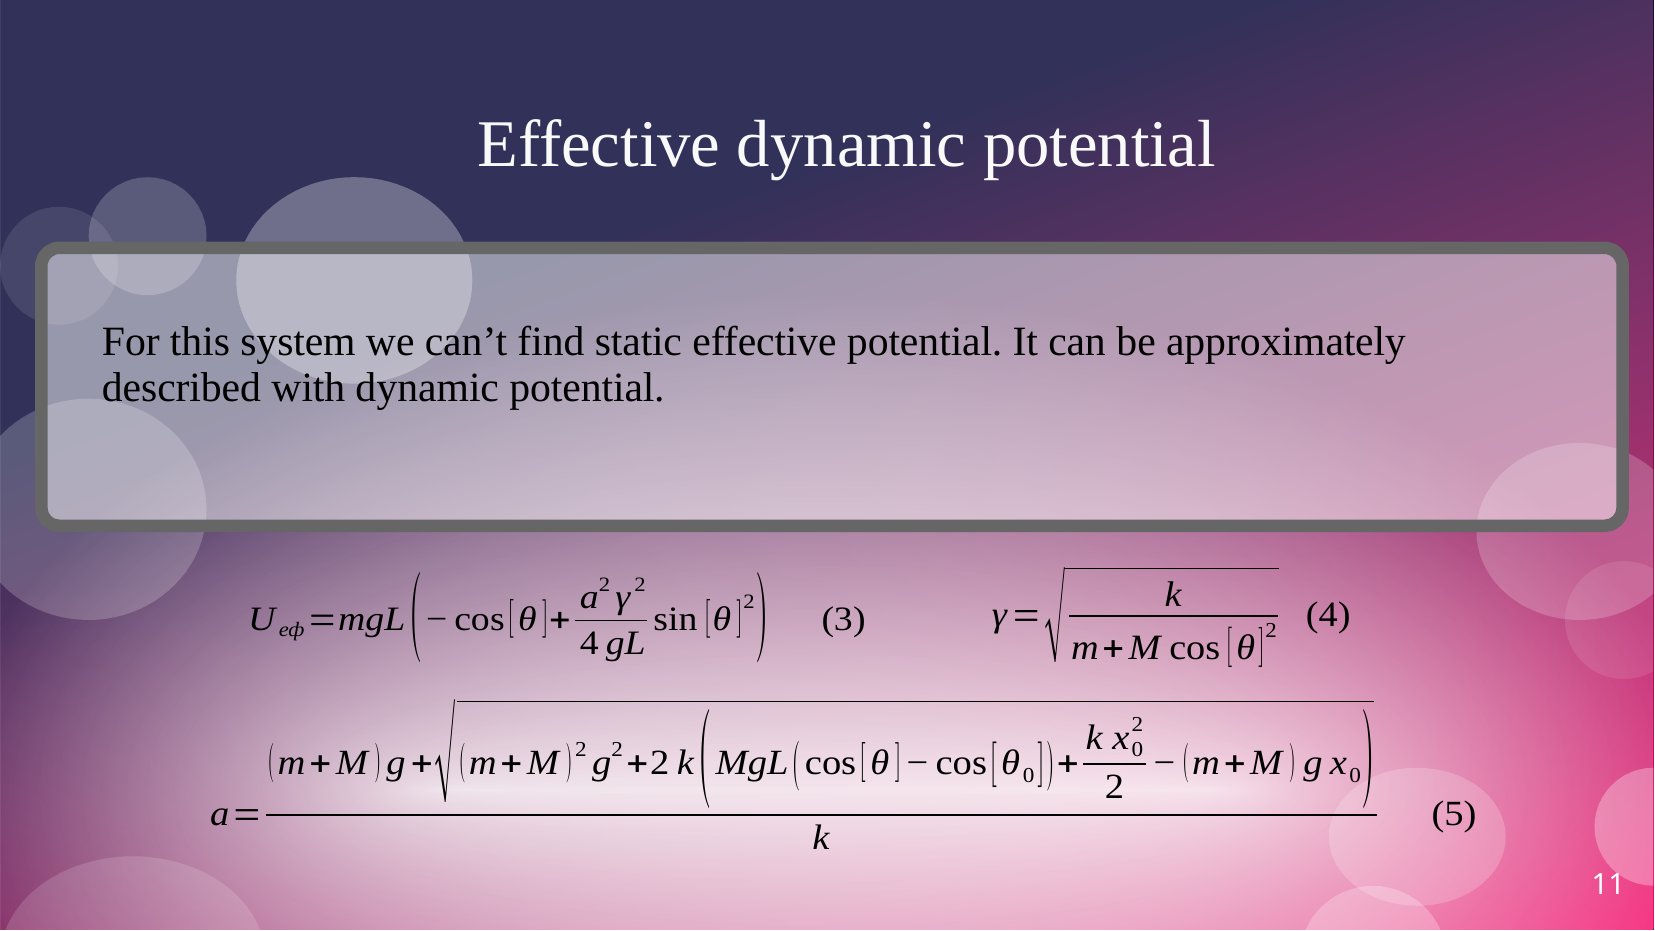

Effective dynamic potential
For this system we can’t find static effective potential. It can be approximately described with dynamic potential.